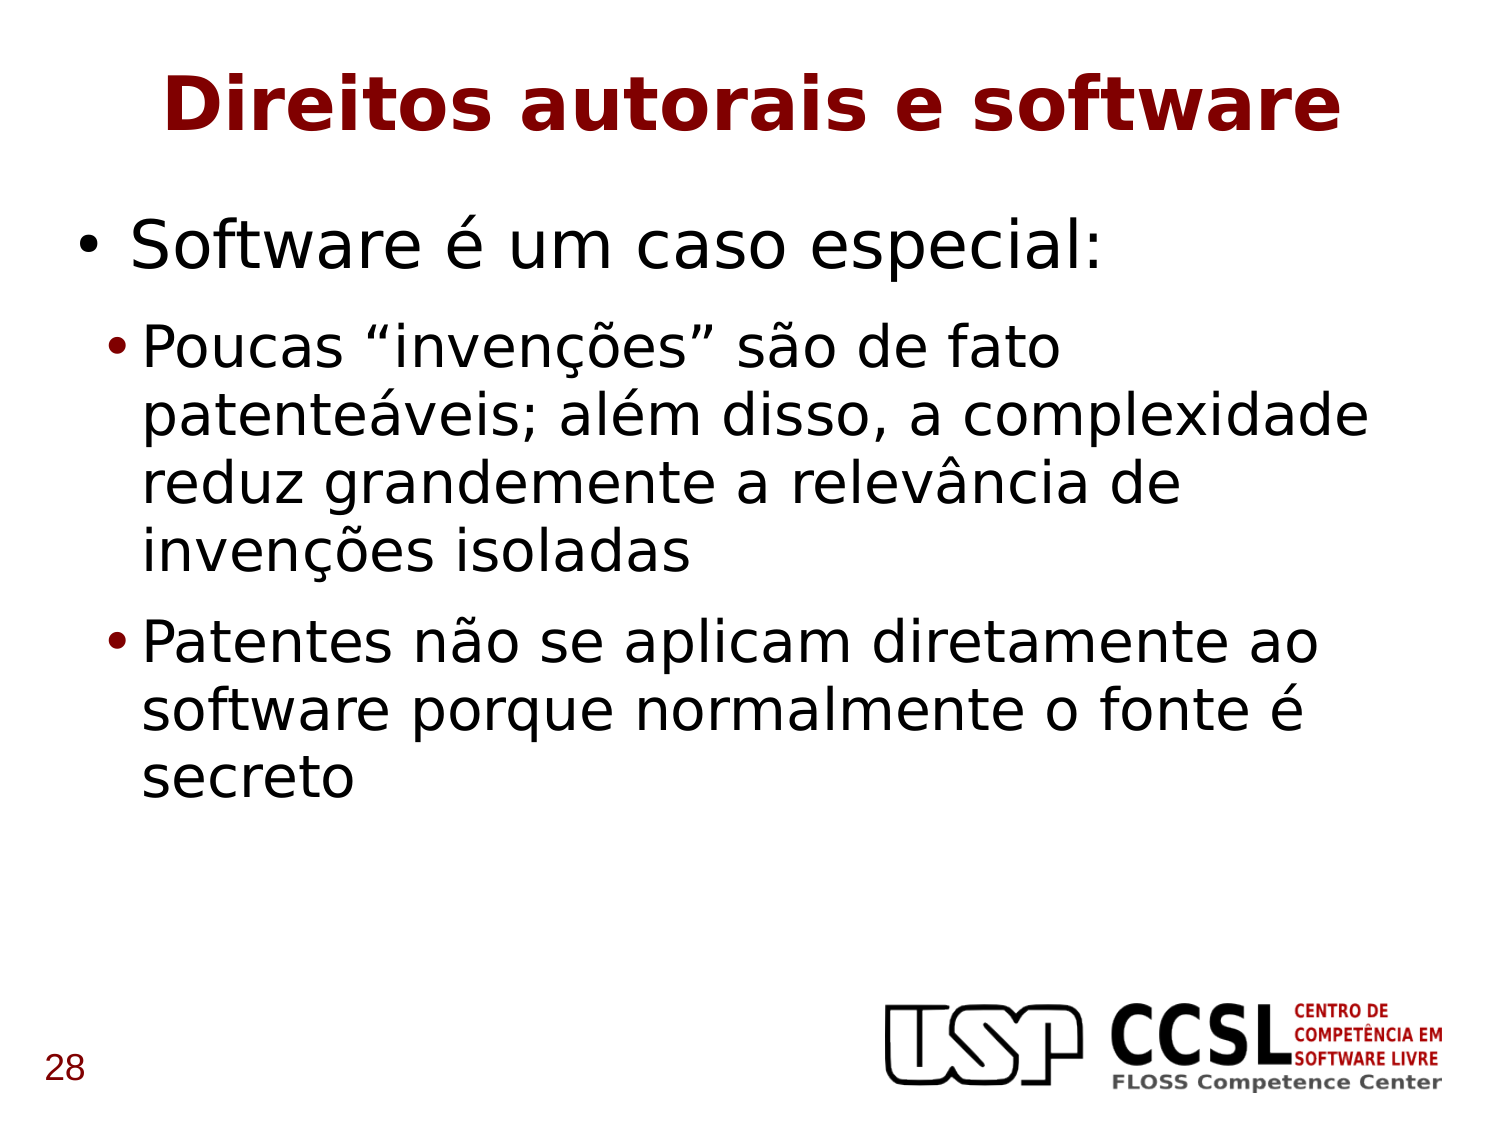

# Direitos autorais e software
Software é um caso especial:
Poucas “invenções” são de fato patenteáveis; além disso, a complexidade reduz grandemente a relevância de invenções isoladas
Patentes não se aplicam diretamente ao software porque normalmente o fonte é secreto